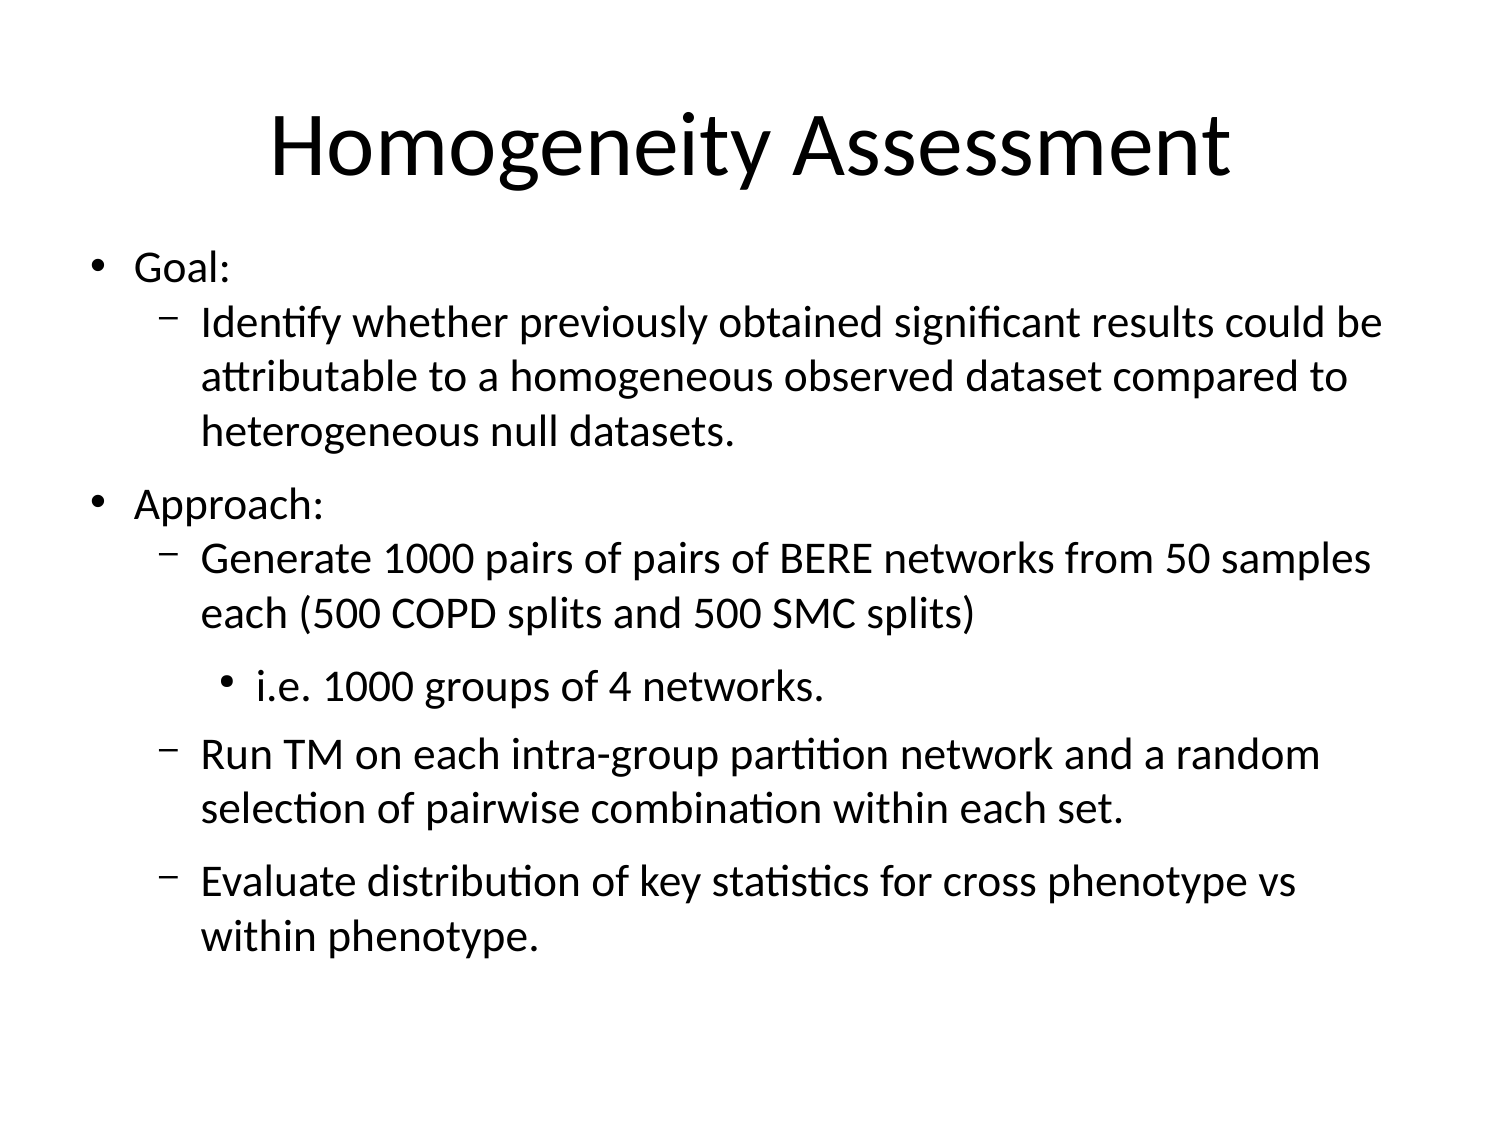

# Homogeneity Assessment
Goal:
Identify whether previously obtained significant results could be attributable to a homogeneous observed dataset compared to heterogeneous null datasets.
Approach:
Generate 1000 pairs of pairs of BERE networks from 50 samples each (500 COPD splits and 500 SMC splits)
i.e. 1000 groups of 4 networks.
Run TM on each intra-group partition network and a random selection of pairwise combination within each set.
Evaluate distribution of key statistics for cross phenotype vs within phenotype.